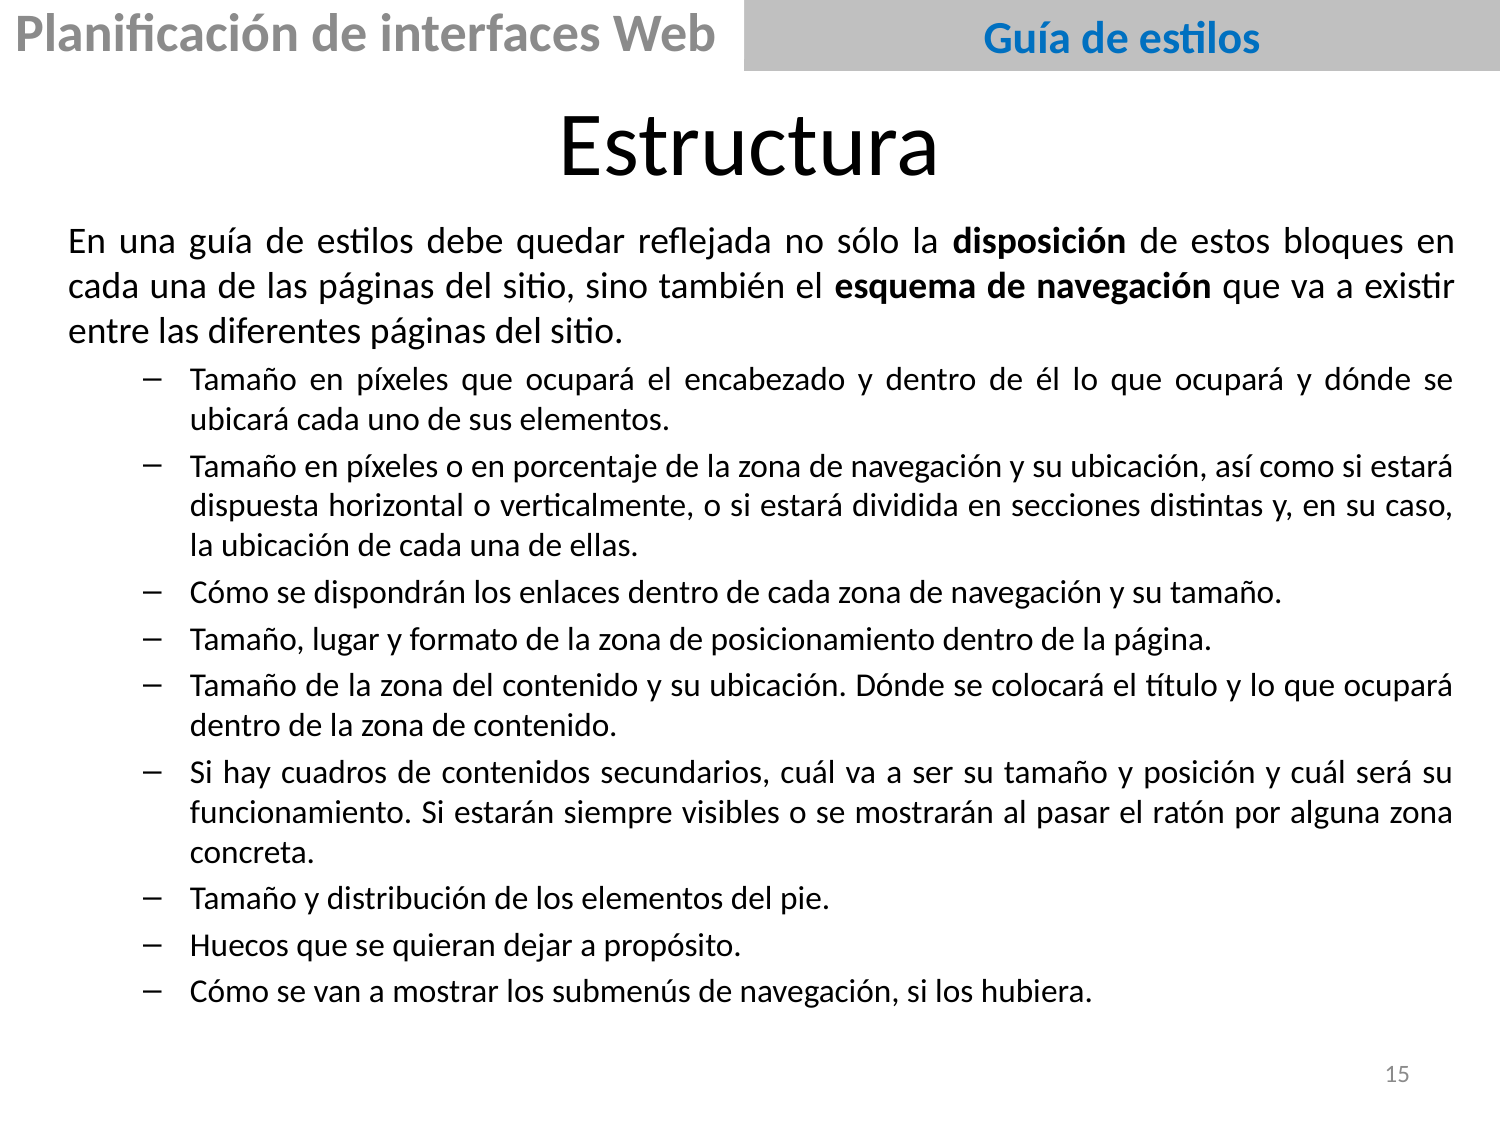

Planificación de interfaces Web
Guía de estilos
# Estructura
En una guía de estilos debe quedar reflejada no sólo la disposición de estos bloques en cada una de las páginas del sitio, sino también el esquema de navegación que va a existir entre las diferentes páginas del sitio.
Tamaño en píxeles que ocupará el encabezado y dentro de él lo que ocupará y dónde se ubicará cada uno de sus elementos.
Tamaño en píxeles o en porcentaje de la zona de navegación y su ubicación, así como si estará dispuesta horizontal o verticalmente, o si estará dividida en secciones distintas y, en su caso, la ubicación de cada una de ellas.
Cómo se dispondrán los enlaces dentro de cada zona de navegación y su tamaño.
Tamaño, lugar y formato de la zona de posicionamiento dentro de la página.
Tamaño de la zona del contenido y su ubicación. Dónde se colocará el título y lo que ocupará dentro de la zona de contenido.
Si hay cuadros de contenidos secundarios, cuál va a ser su tamaño y posición y cuál será su funcionamiento. Si estarán siempre visibles o se mostrarán al pasar el ratón por alguna zona concreta.
Tamaño y distribución de los elementos del pie.
Huecos que se quieran dejar a propósito.
Cómo se van a mostrar los submenús de navegación, si los hubiera.